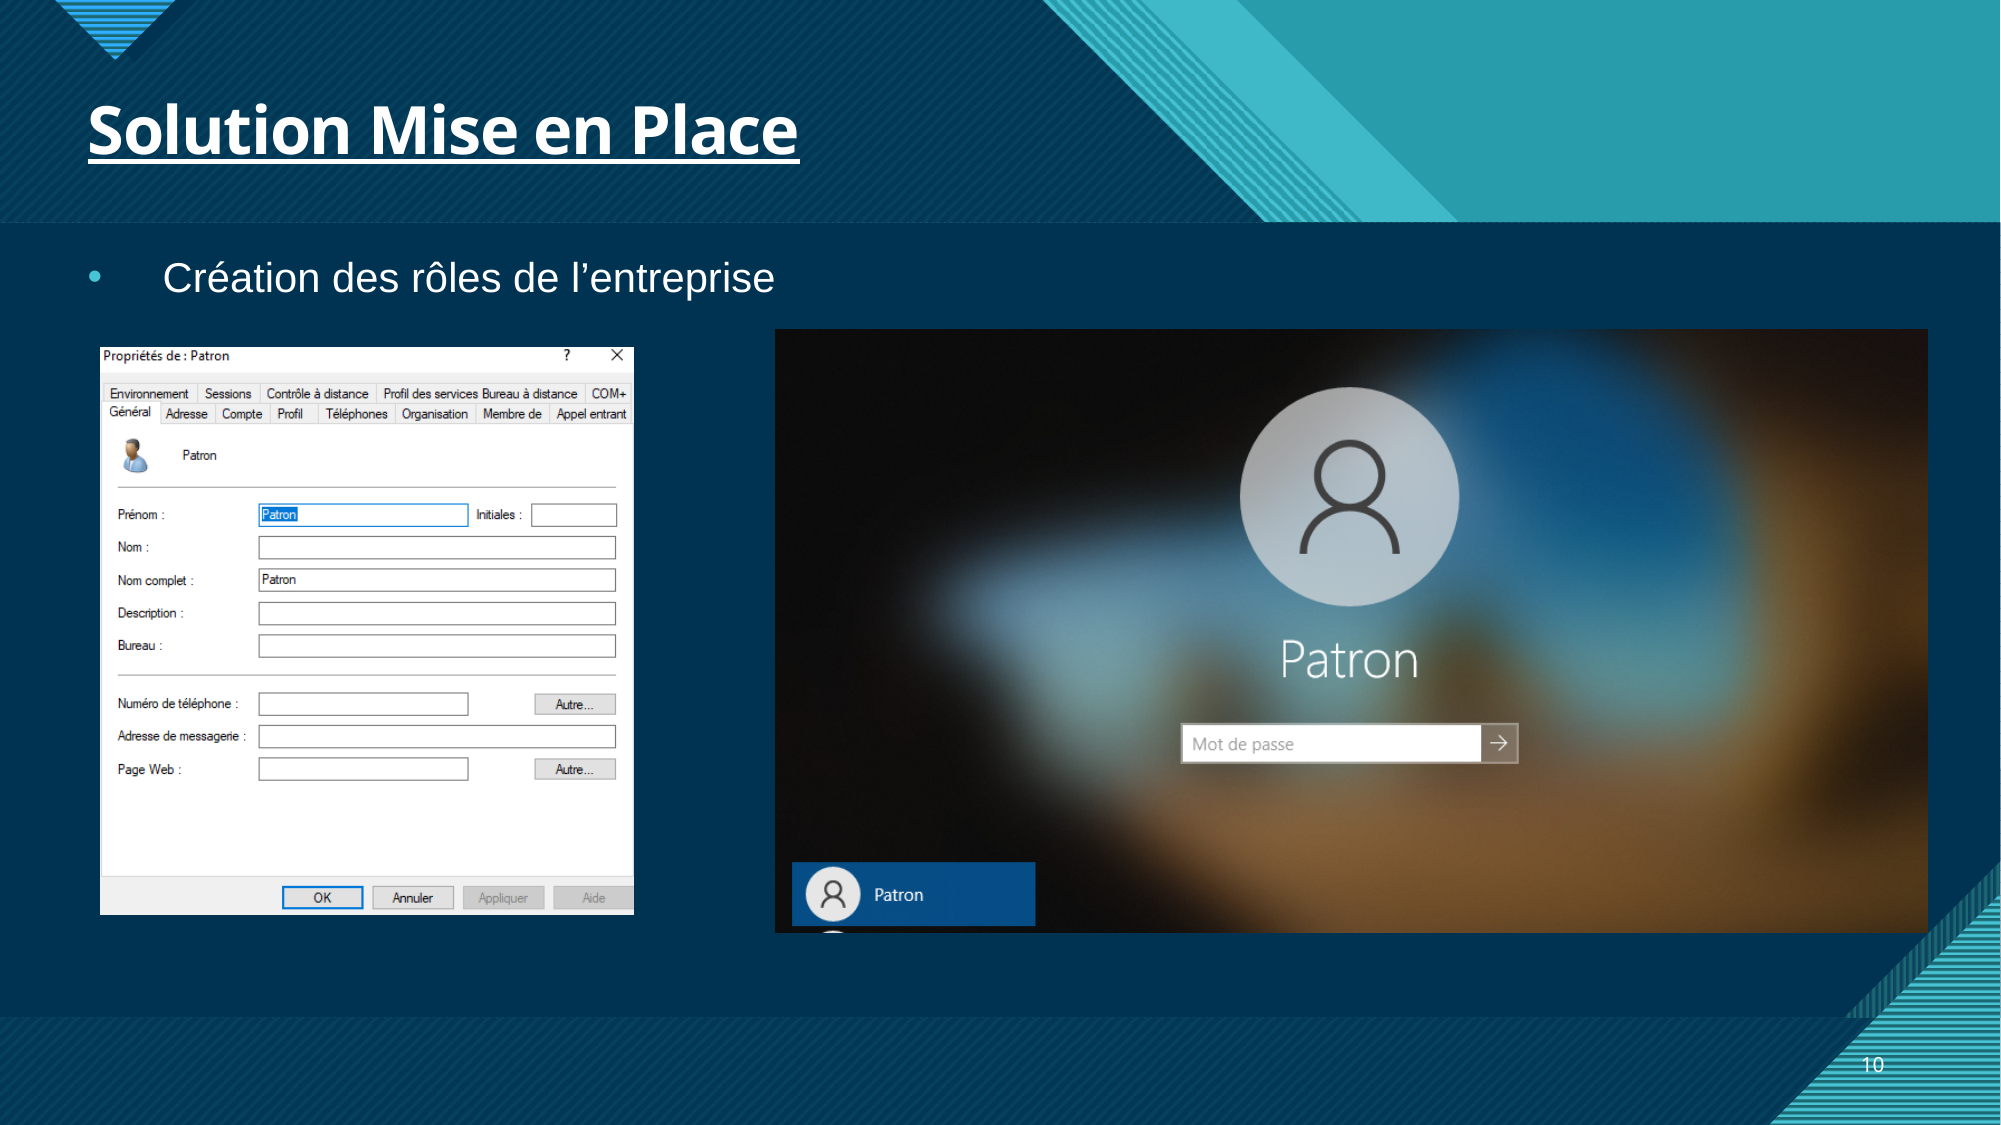

# Solution Mise en Place
Création des rôles de l’entreprise